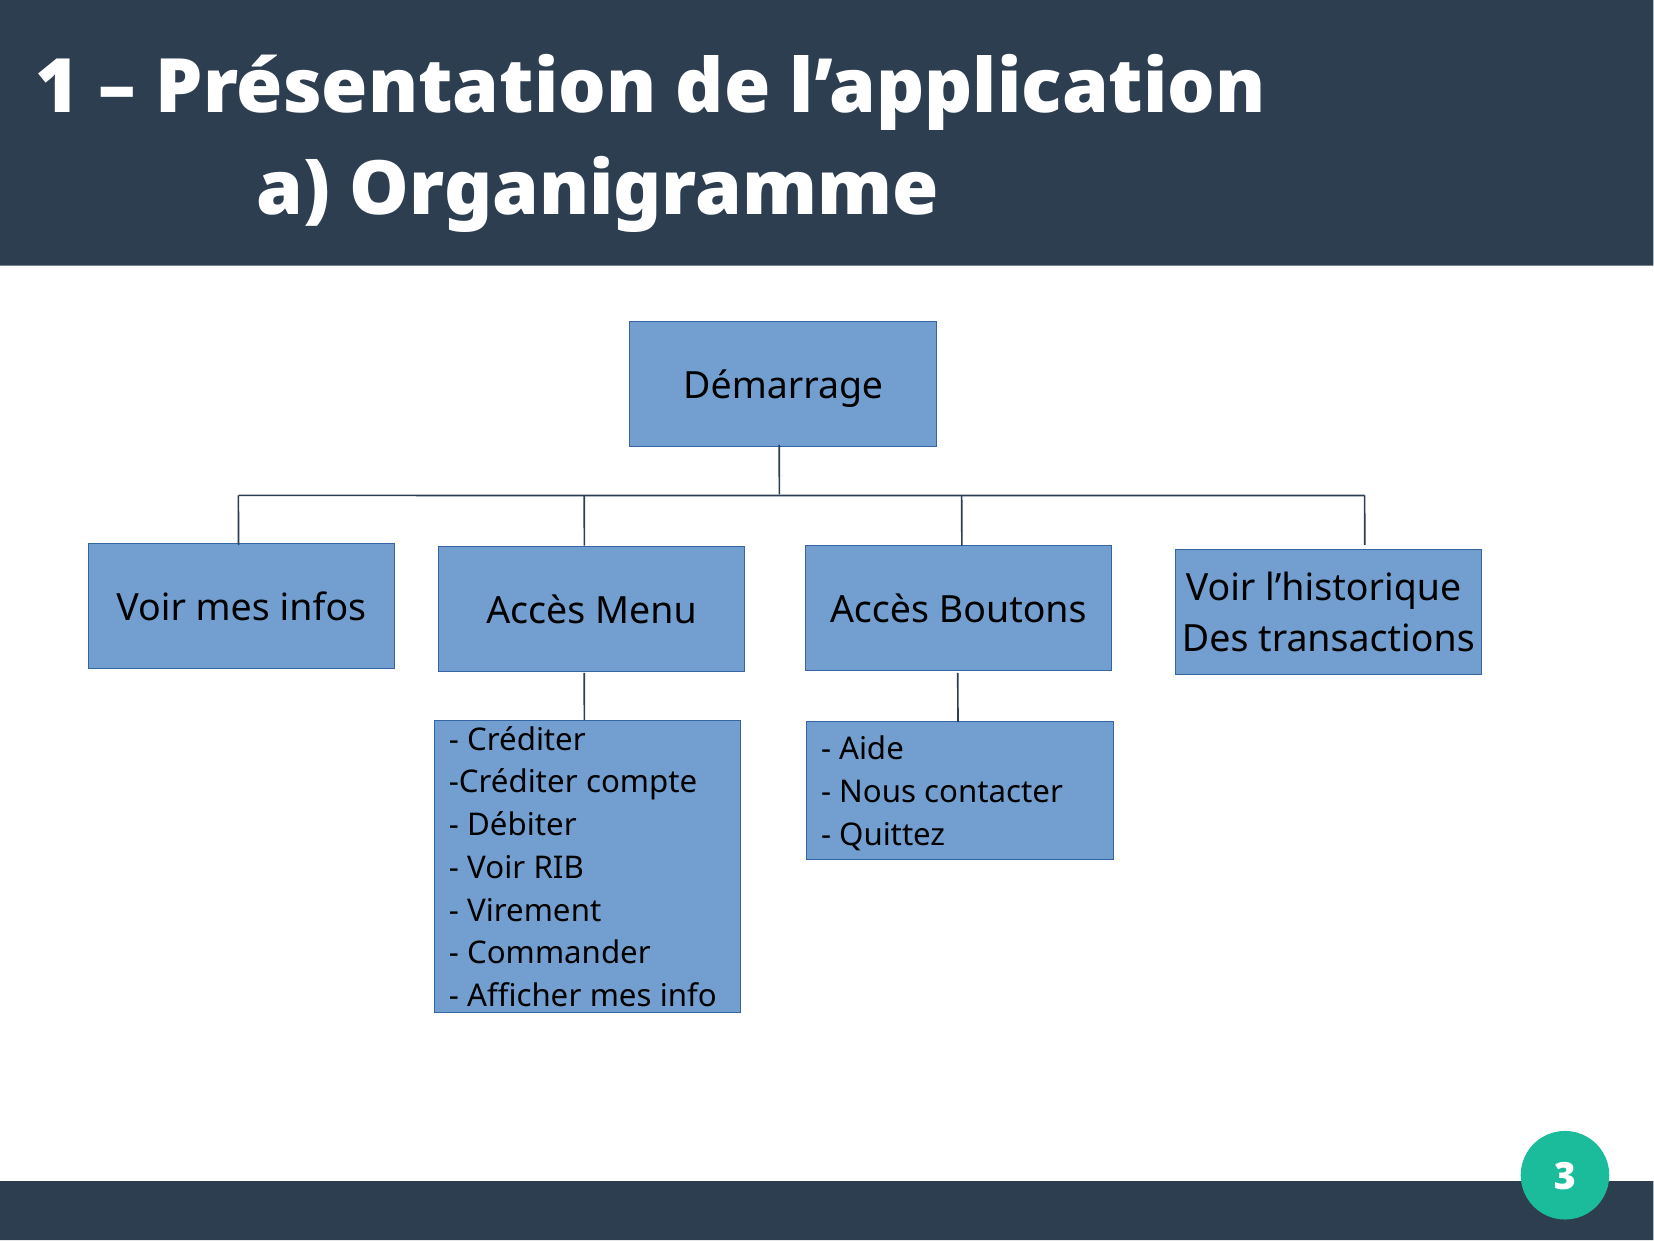

# 1 – Présentation de l’application a) Organigramme
Démarrage
Démarrage
Voir mes infos
Voir mes infos
Accès Boutons
Accès Menu
Voir l’historique
Des transactions
- Créditer
-Créditer compte
- Débiter
- Voir RIB
- Virement
- Commander
- Afficher mes info
- Aide
- Nous contacter
- Quittez
3